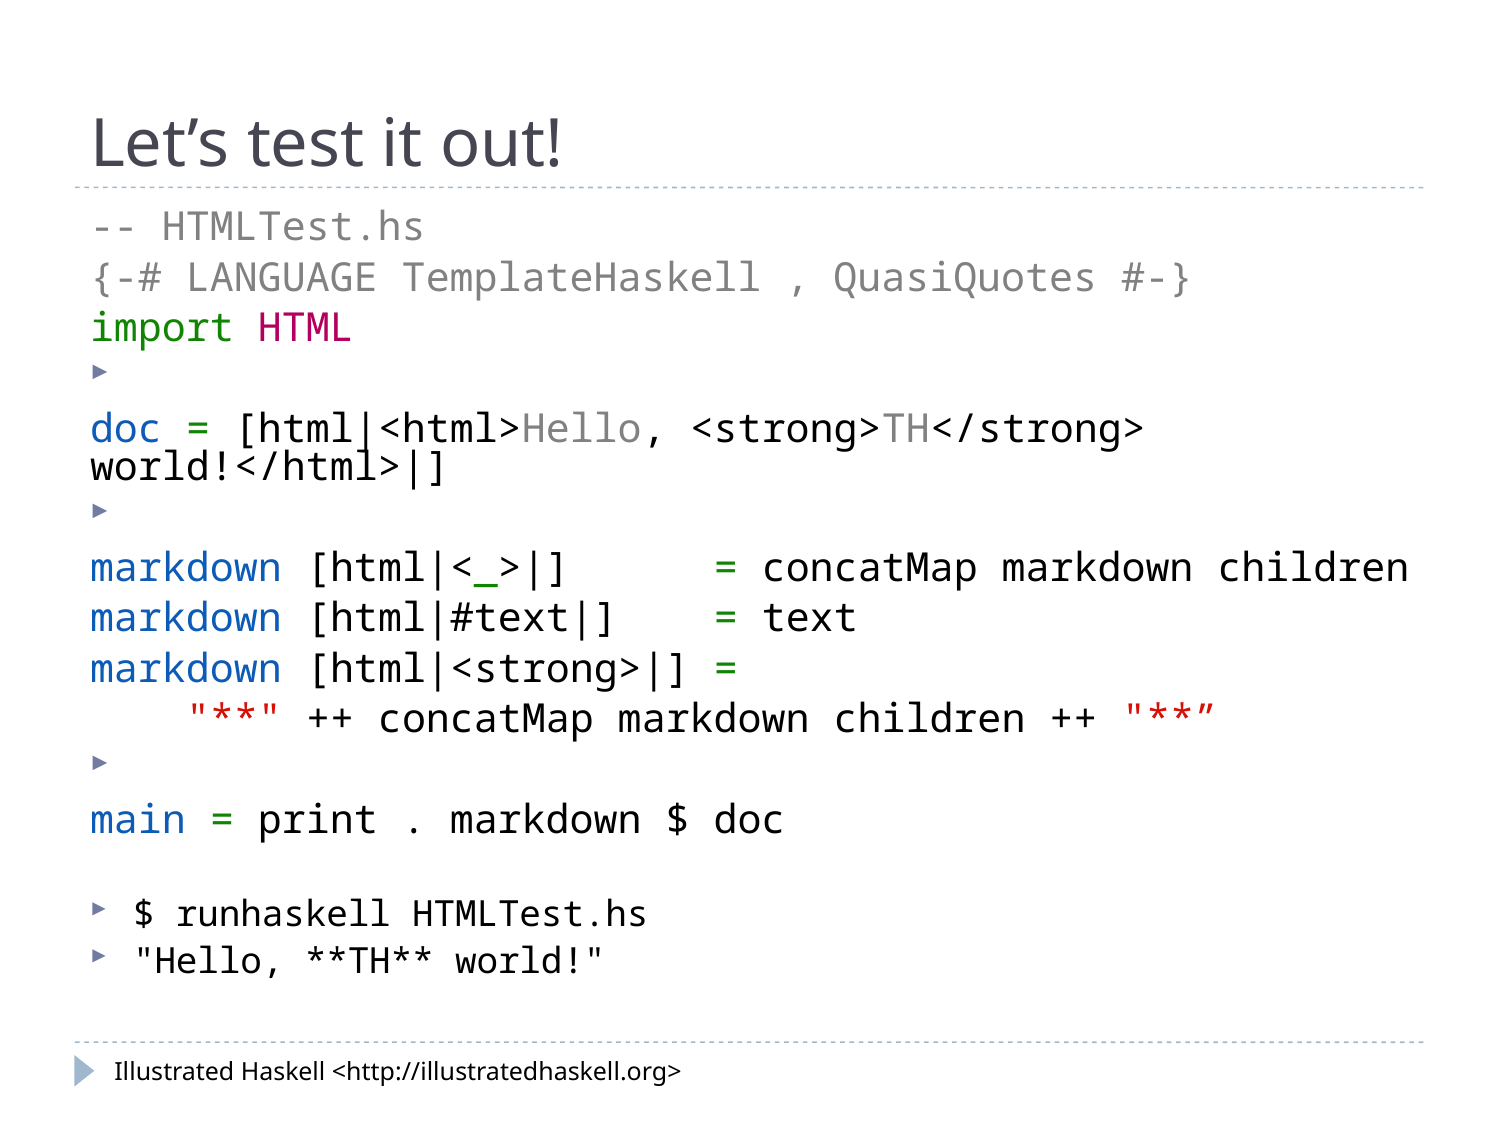

# Let’s test it out!
-- HTMLTest.hs
{-# LANGUAGE TemplateHaskell , QuasiQuotes #-}
import HTML
doc = [html|<html>Hello, <strong>TH</strong> world!</html>|]
markdown [html|<_>|] = concatMap markdown children
markdown [html|#text|] = text
markdown [html|<strong>|] =
 "**" ++ concatMap markdown children ++ "**”
main = print . markdown $ doc
$ runhaskell HTMLTest.hs
"Hello, **TH** world!"